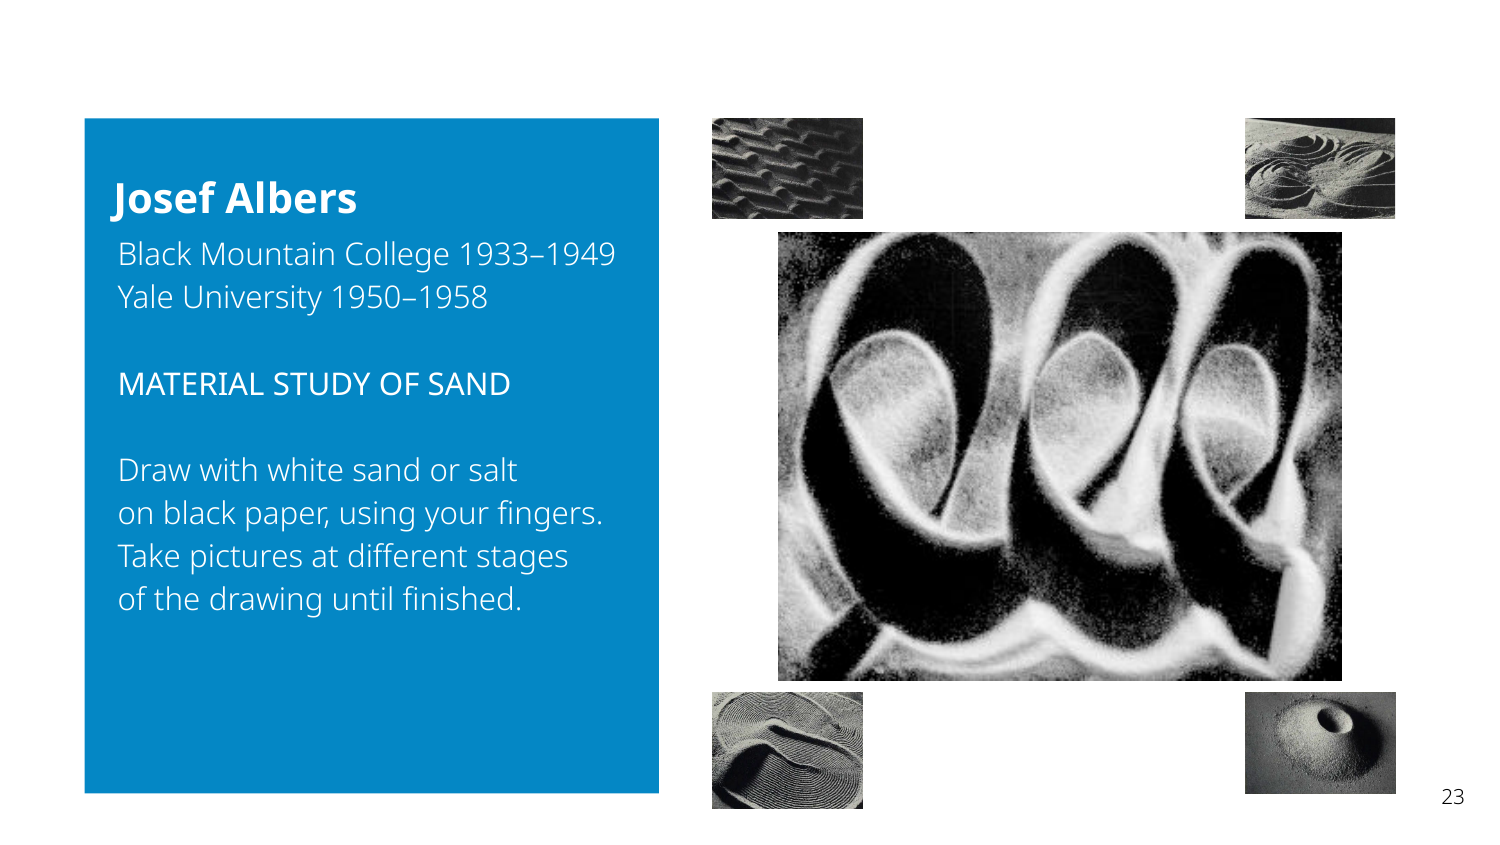

Josef Albers
# Black Mountain College 1933–1949 Yale University 1950–1958 Material study of sand Draw with white sand or salt on black paper, using your fingers. Take pictures at different stages of the drawing until finished.